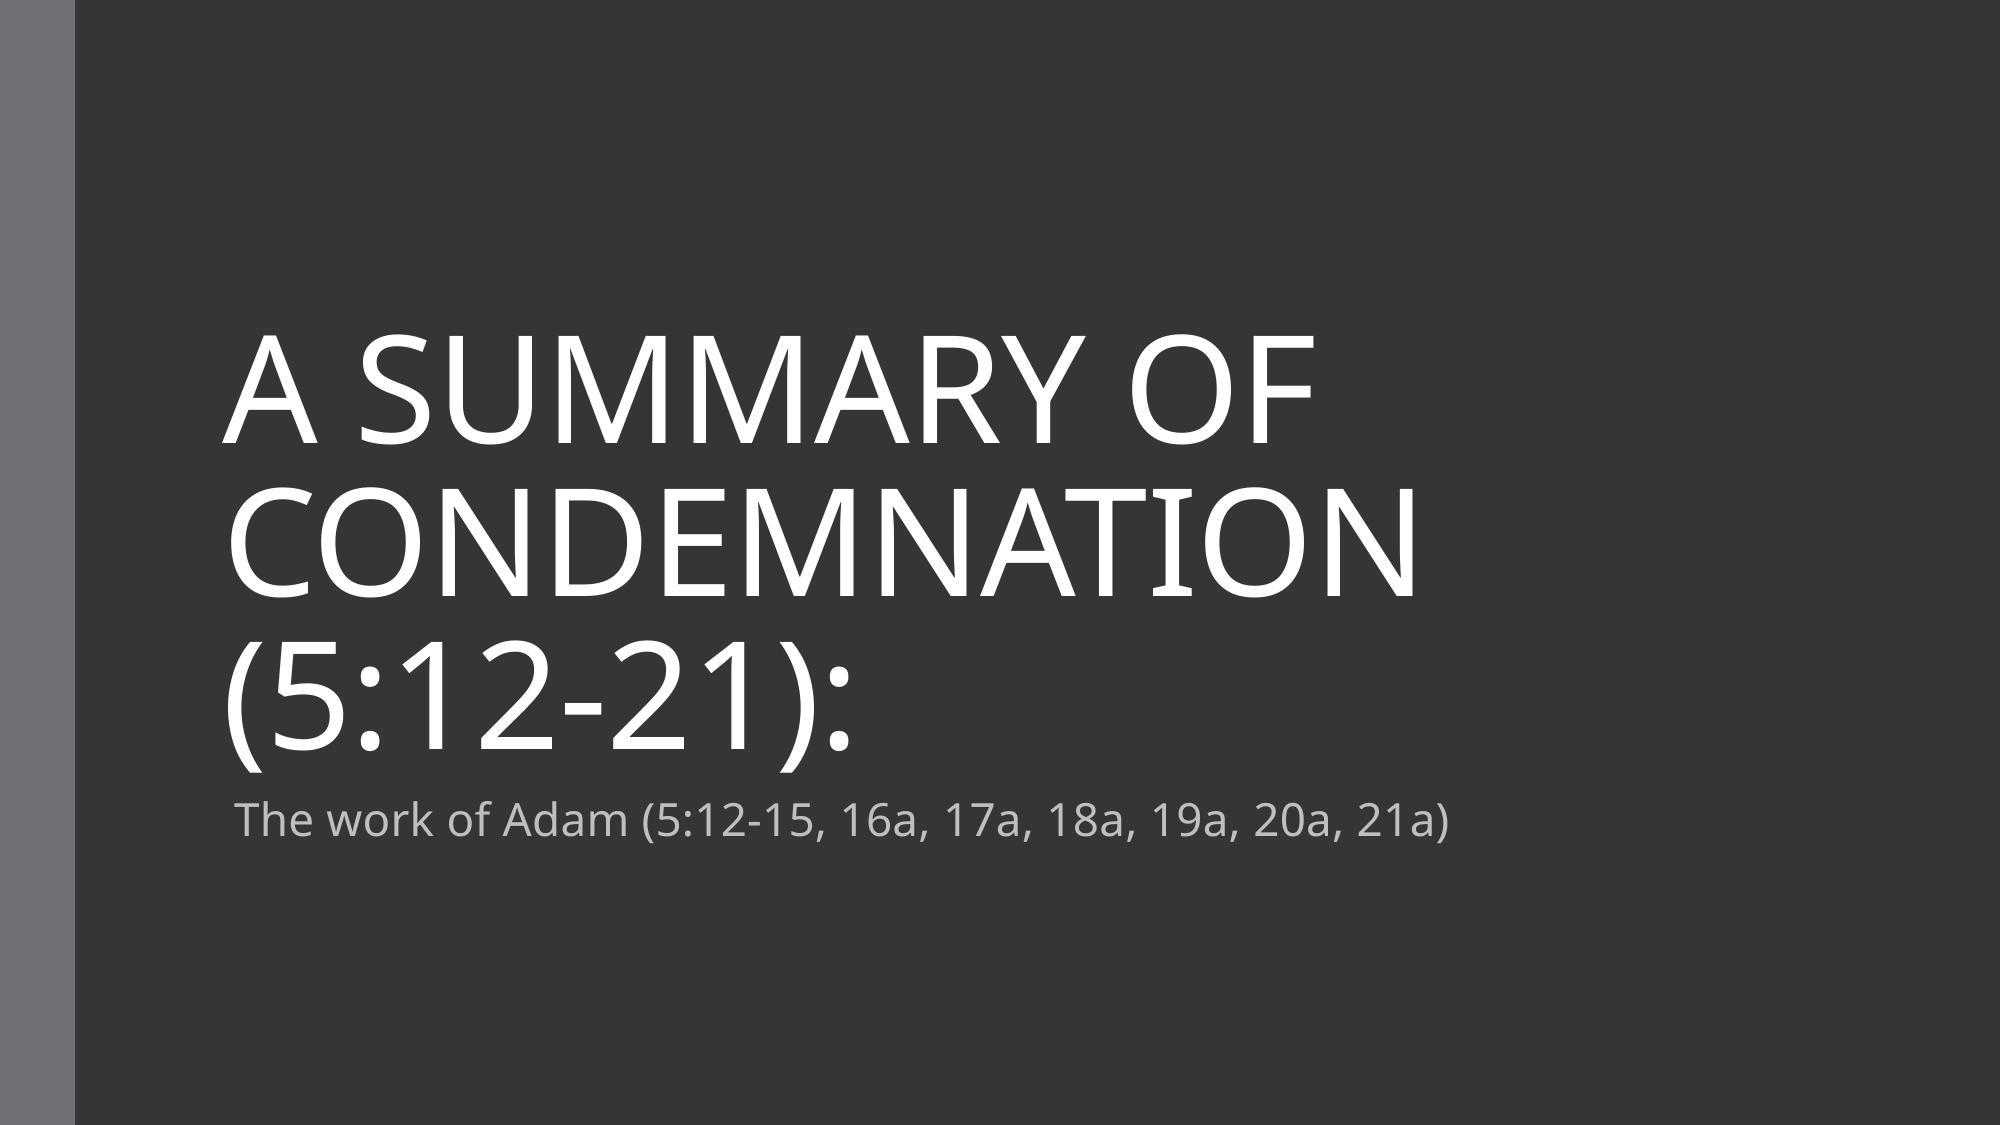

# A SUMMARY OF CONDEMNATION (5:12-21):
 The work of Adam (5:12-15, 16a, 17a, 18a, 19a, 20a, 21a)